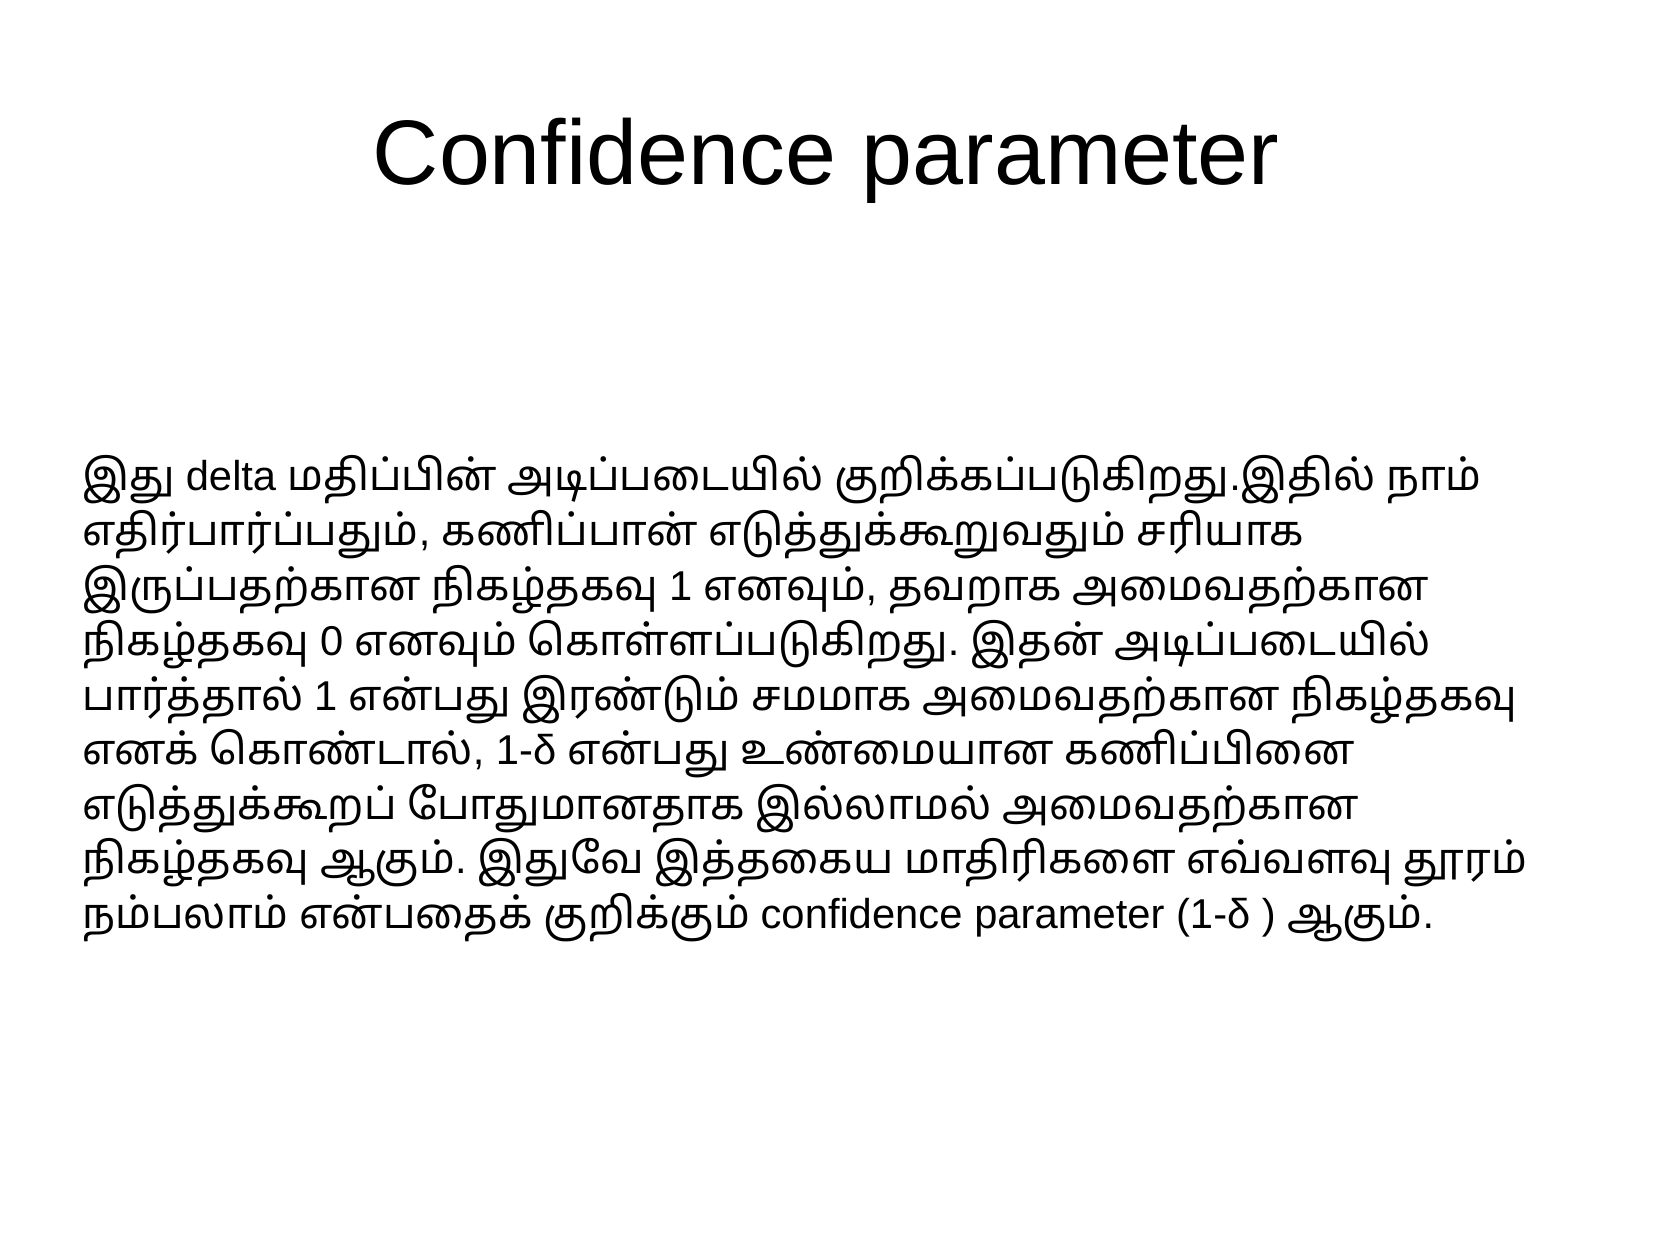

# Confidence parameter
இது delta மதிப்பின் அடிப்படையில் குறிக்கப்படுகிறது.இதில் நாம் எதிர்பார்ப்பதும், கணிப்பான் எடுத்துக்கூறுவதும் சரியாக இருப்பதற்கான நிகழ்தகவு 1 எனவும், தவறாக அமைவதற்கான நிகழ்தகவு 0 எனவும் கொள்ளப்படுகிறது. இதன் அடிப்படையில் பார்த்தால் 1 என்பது இரண்டும் சமமாக அமைவதற்கான நிகழ்தகவு எனக் கொண்டால், 1-δ என்பது உண்மையான கணிப்பினை எடுத்துக்கூறப் போதுமானதாக இல்லாமல் அமைவதற்கான நிகழ்தகவு ஆகும். இதுவே இத்தகைய மாதிரிகளை எவ்வளவு தூரம் நம்பலாம் என்பதைக் குறிக்கும் confidence parameter (1-δ ) ஆகும்.